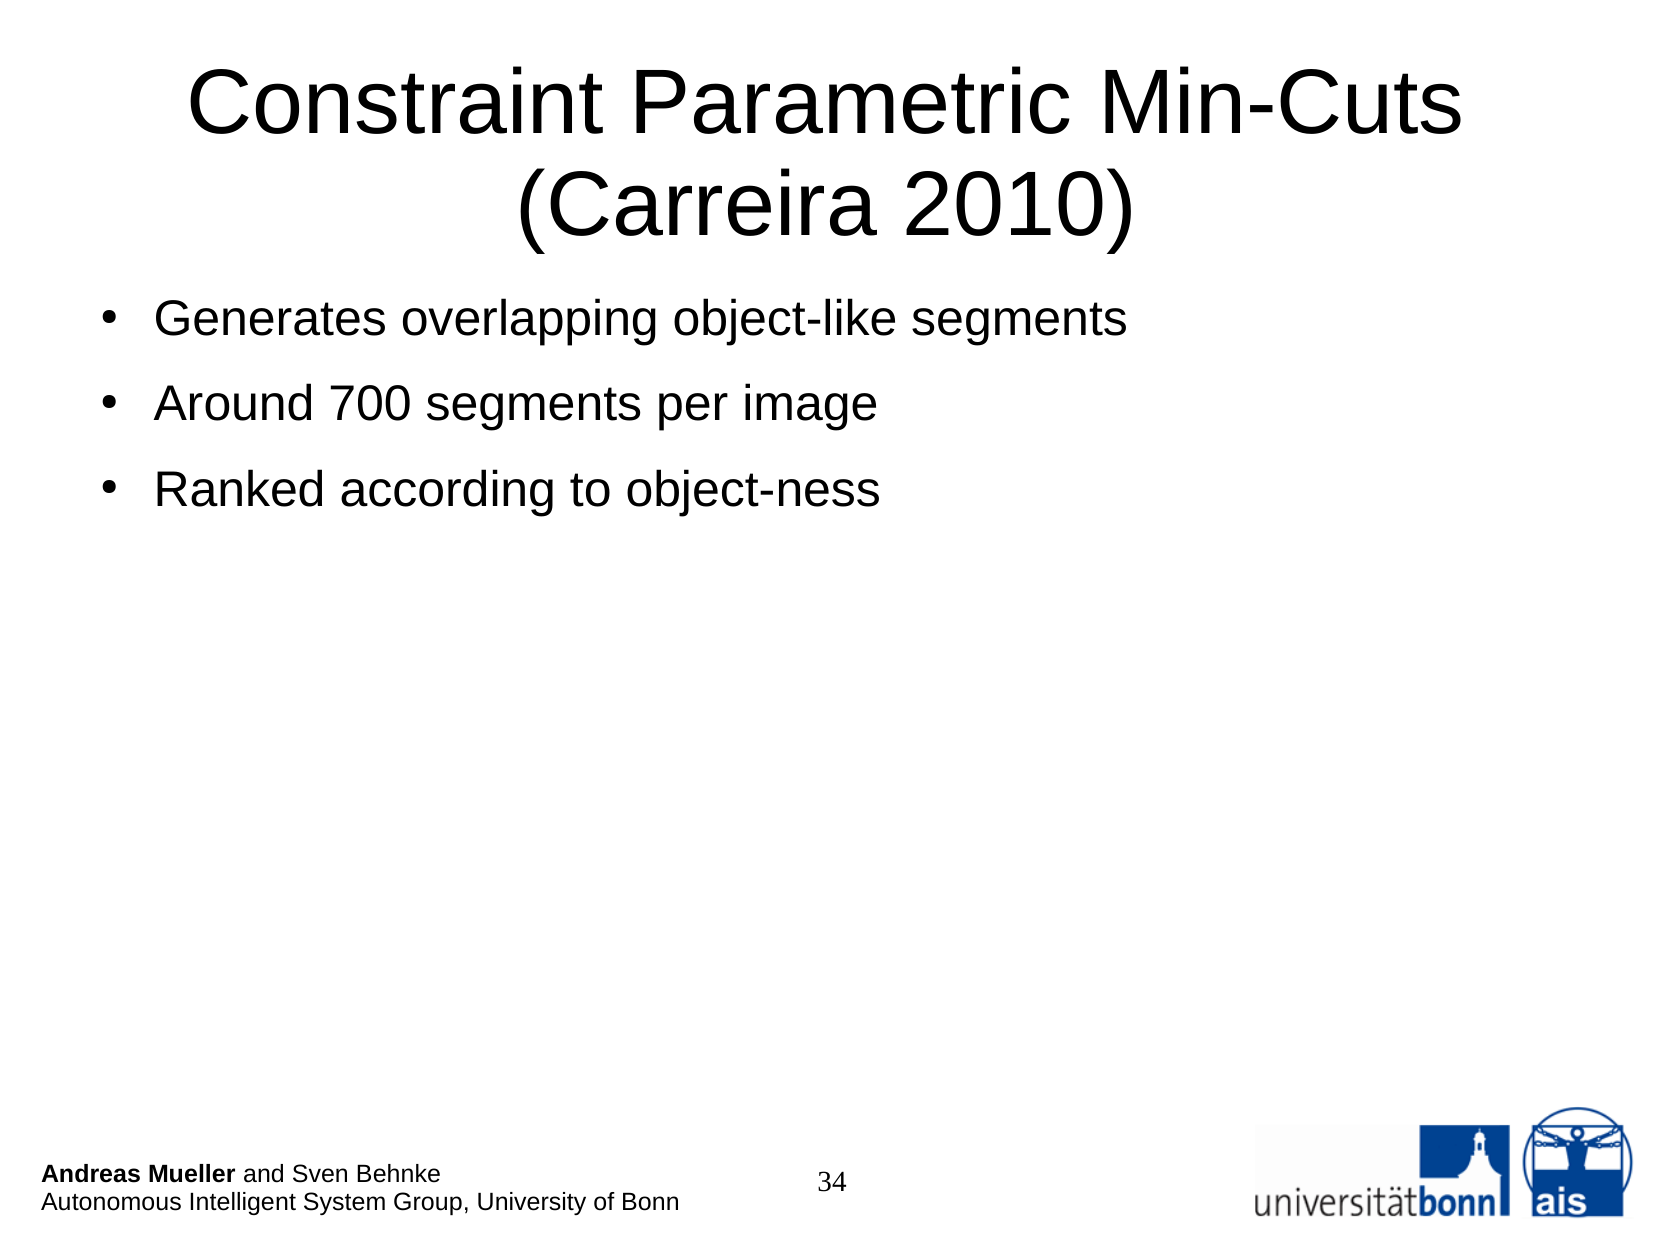

# Constraint Parametric Min-Cuts (Carreira 2010)
Generates overlapping object-like segments
Around 700 segments per image
Ranked according to object-ness
Andreas Mueller, Sven Behnke University of Bonn
34